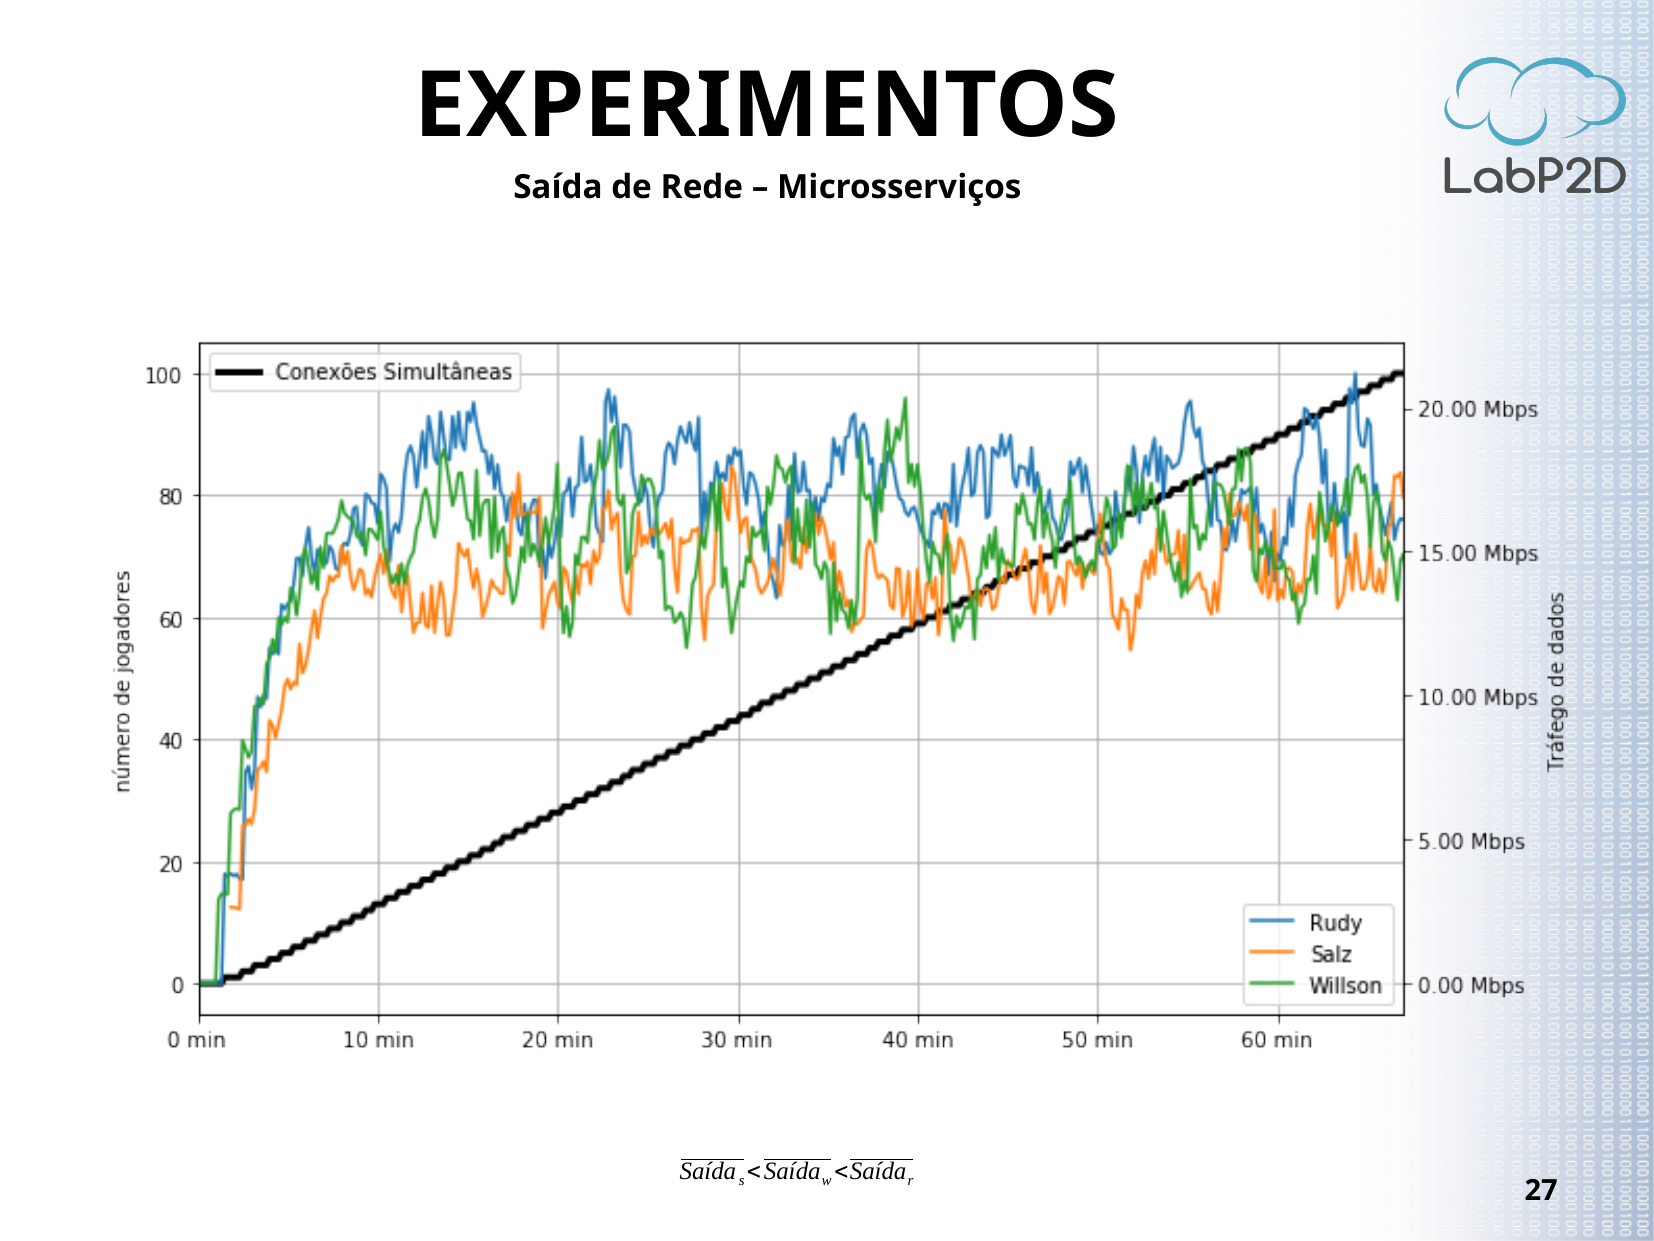

# EXPERIMENTOS Saída de Rede – Microsserviços
27